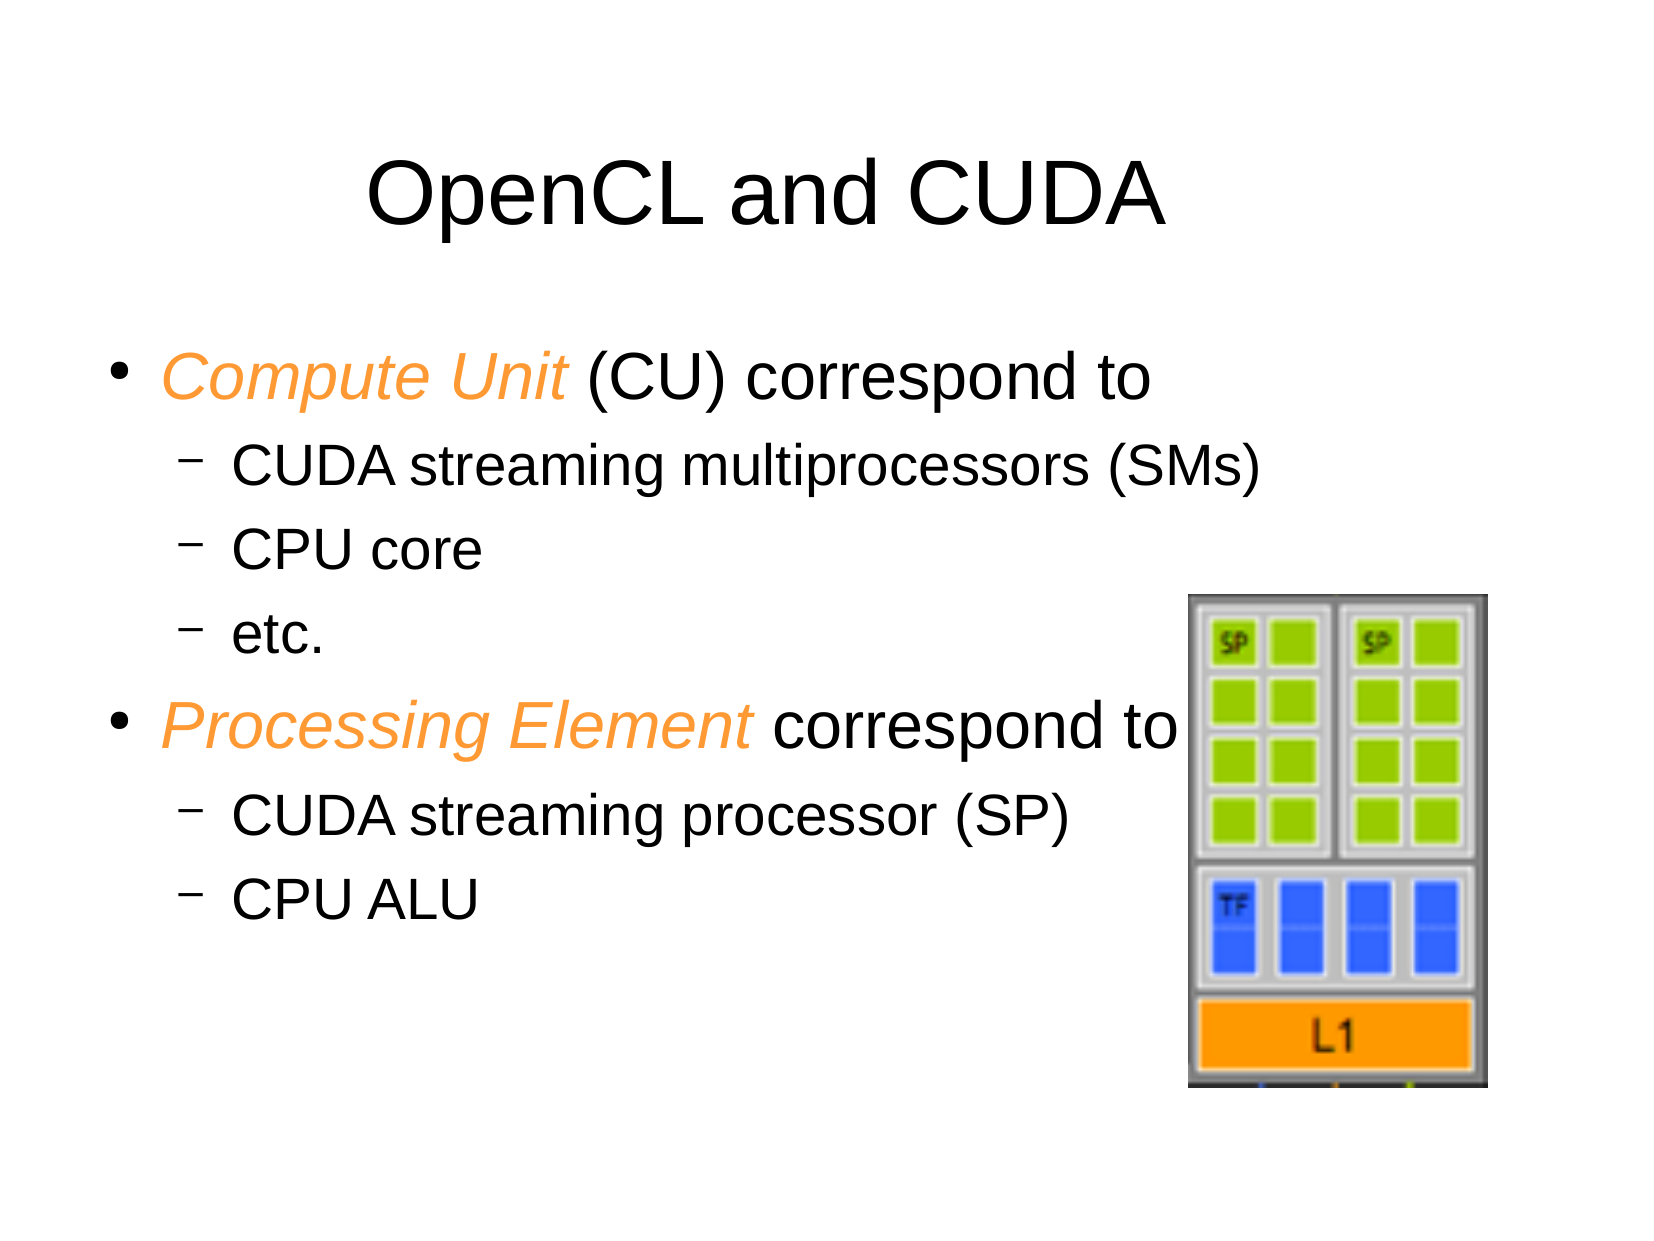

# OpenCL and CUDA
Compute Unit (CU) correspond to
CUDA streaming multiprocessors (SMs)
CPU core
etc.
Processing Element correspond to
CUDA streaming processor (SP)
CPU ALU